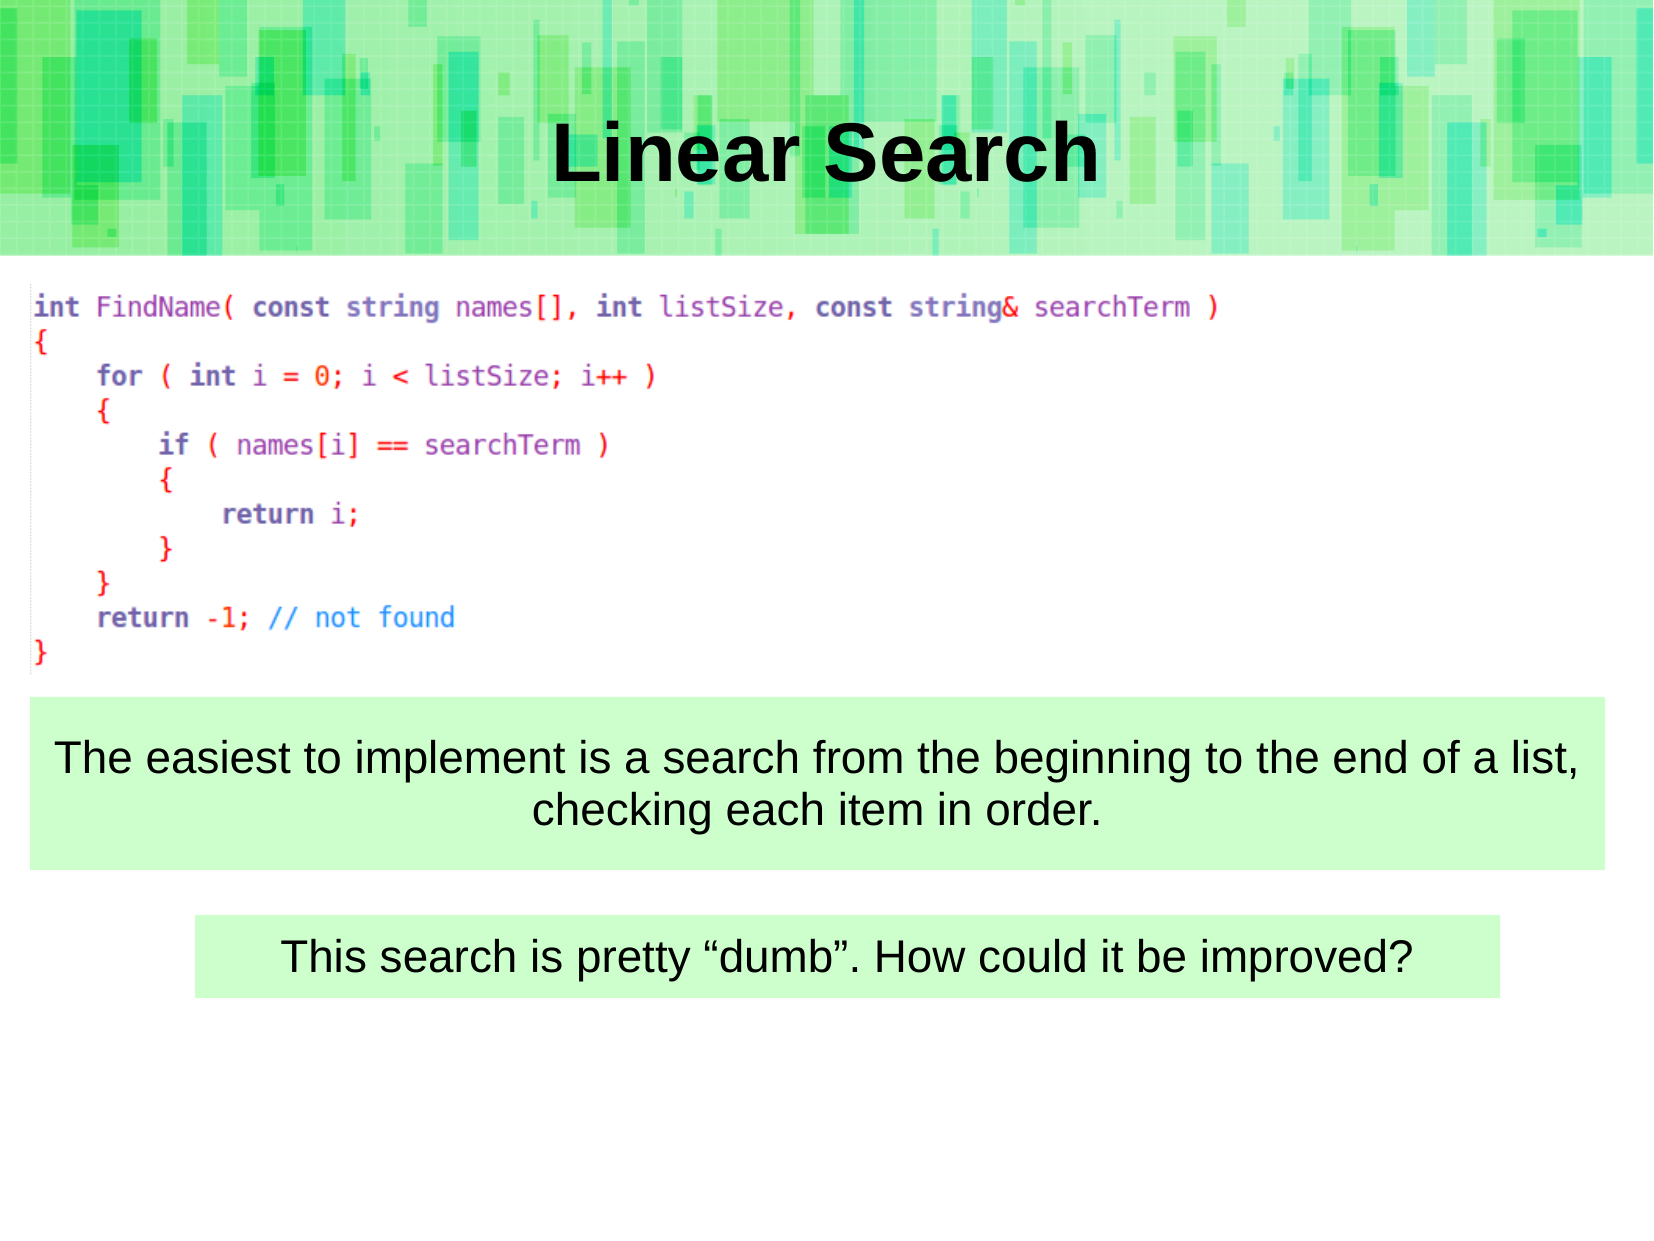

# Linear Search
The easiest to implement is a search from the beginning to the end of a list, checking each item in order.
This search is pretty “dumb”. How could it be improved?